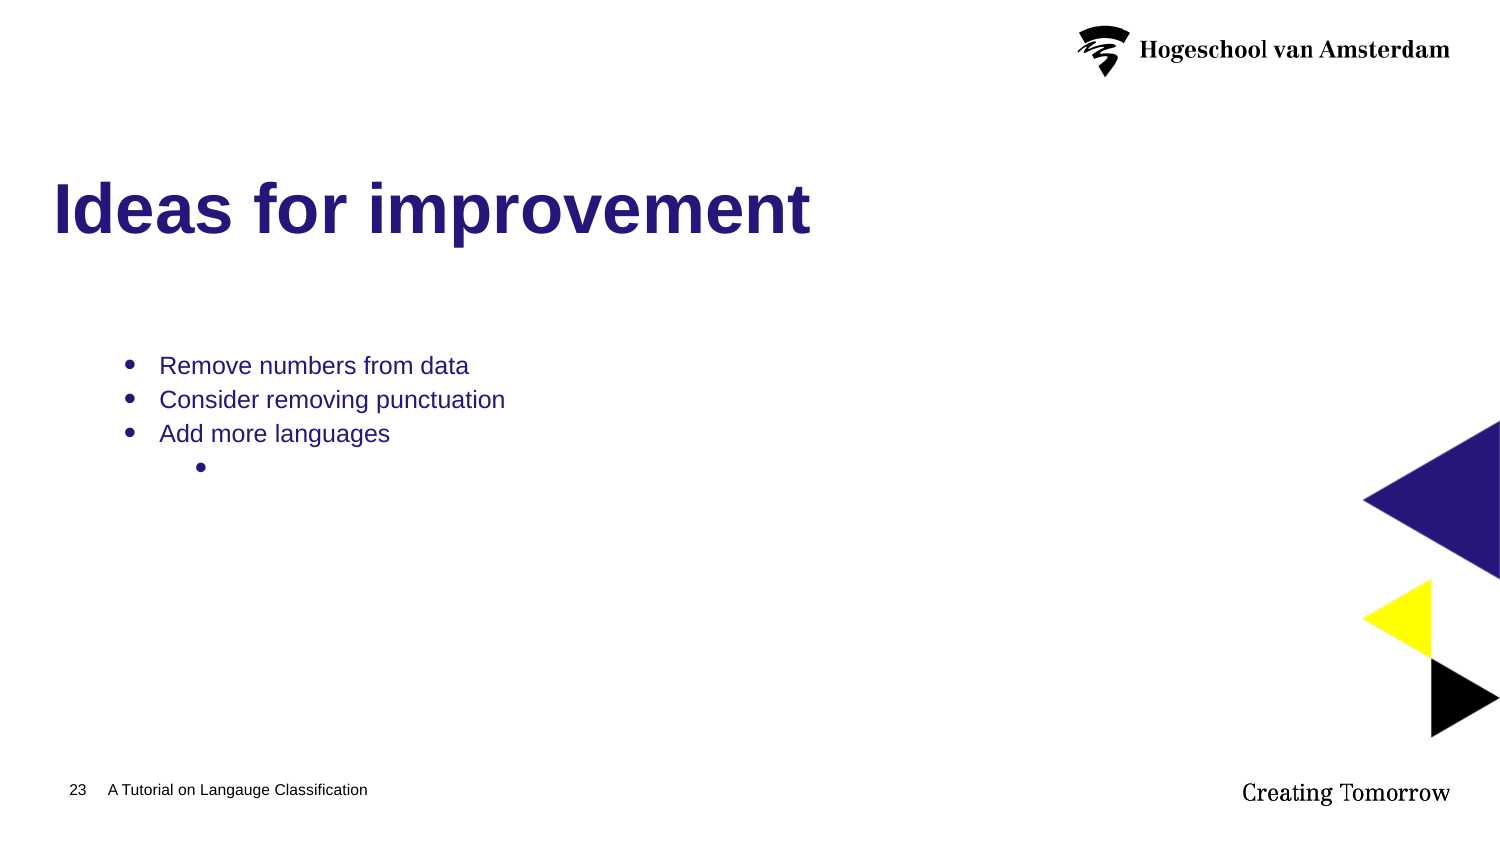

Ideas for improvement
# Remove numbers from data
Consider removing punctuation
Add more languages
A Tutorial on Langauge Classification